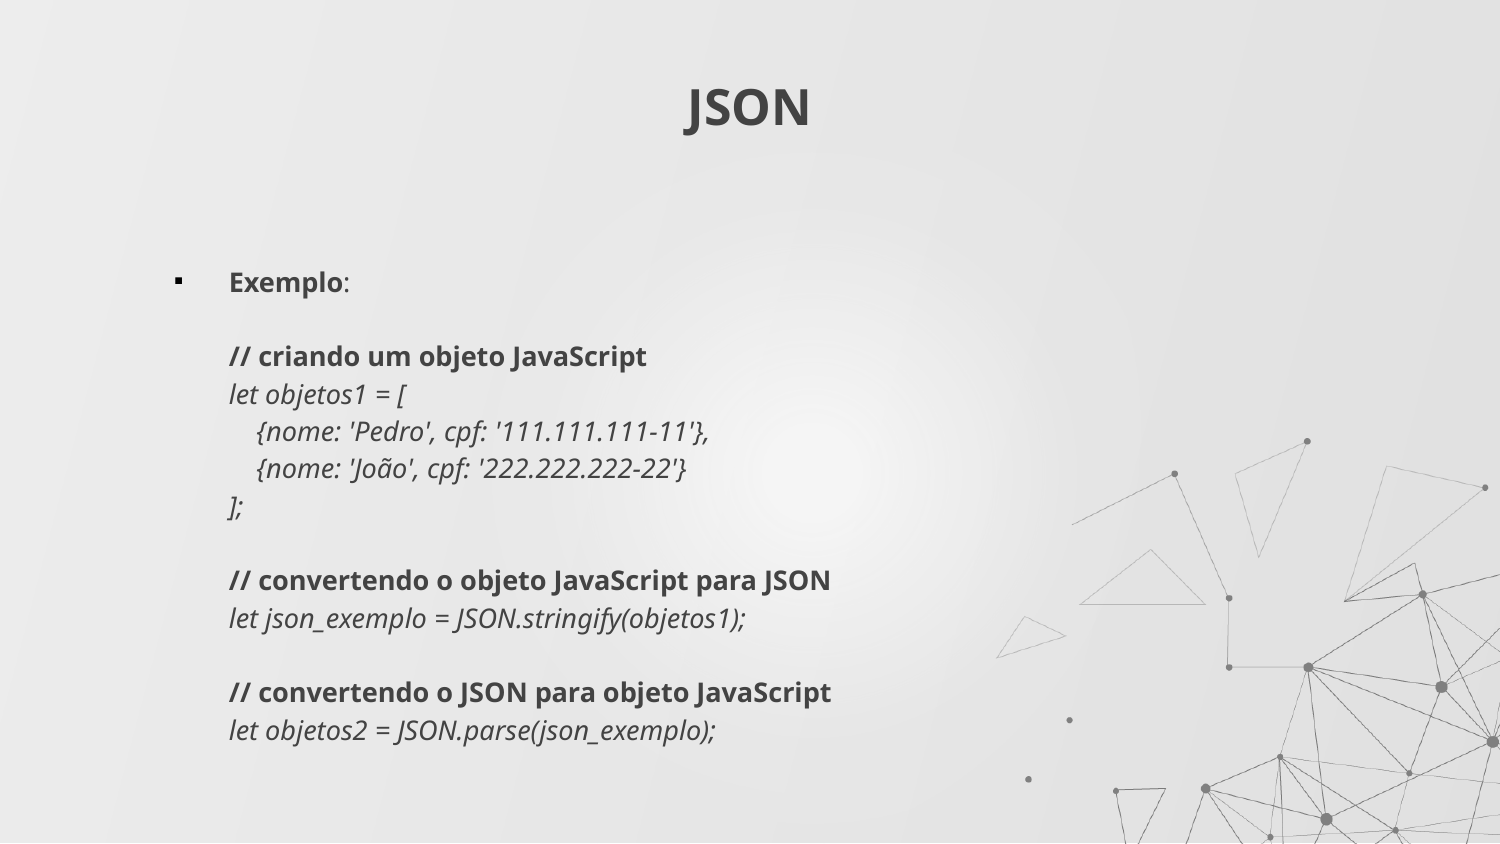

JSON
# Exemplo:
// criando um objeto JavaScript
let objetos1 = [
 {nome: 'Pedro', cpf: '111.111.111-11'},
 {nome: 'João', cpf: '222.222.222-22'}
];
// convertendo o objeto JavaScript para JSON
let json_exemplo = JSON.stringify(objetos1);
// convertendo o JSON para objeto JavaScript
let objetos2 = JSON.parse(json_exemplo);